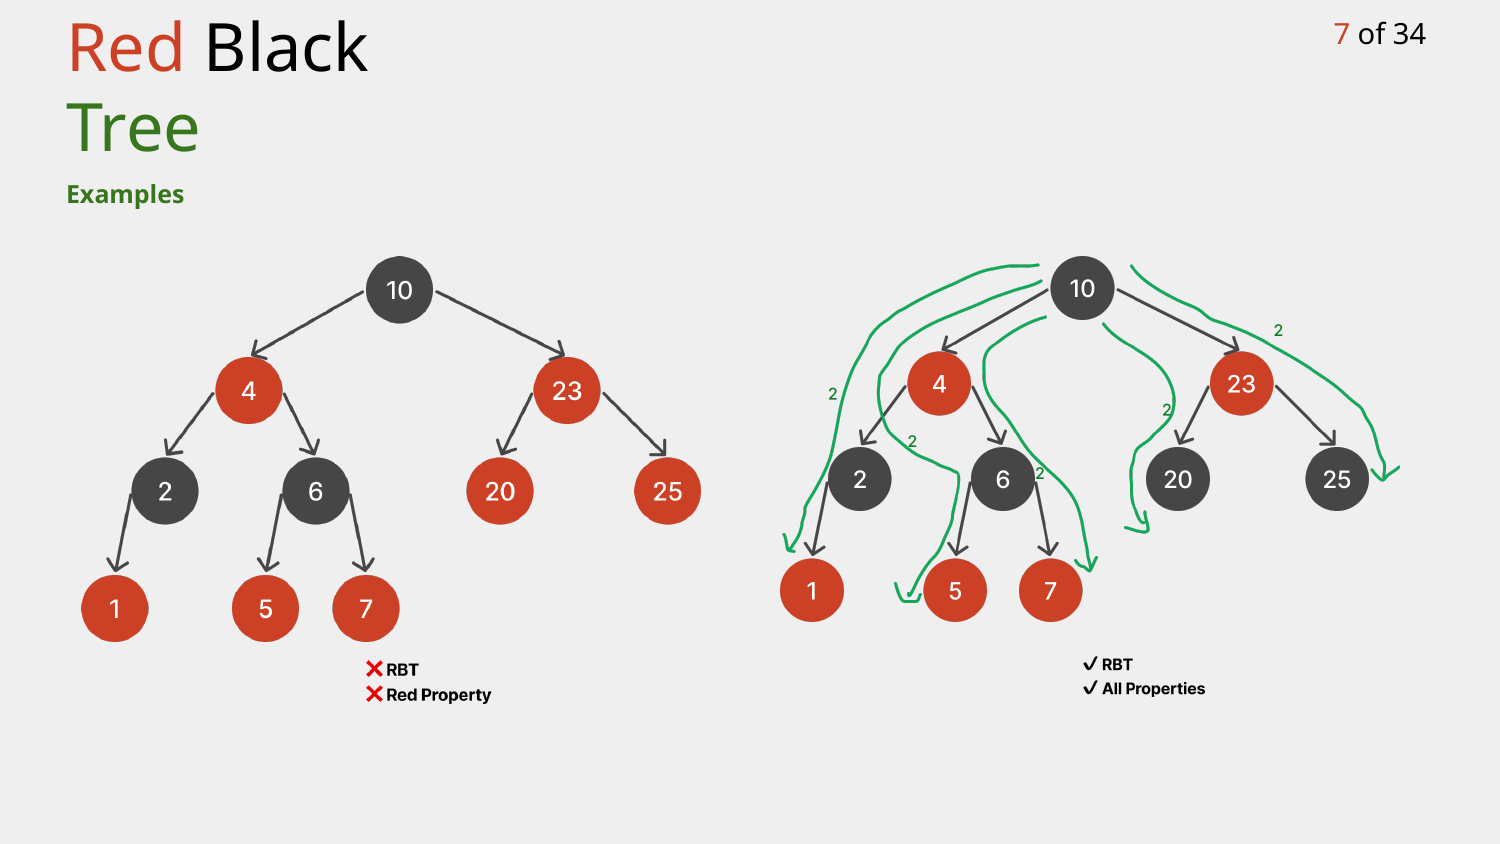

7 of 34
# Red Black Tree
Examples